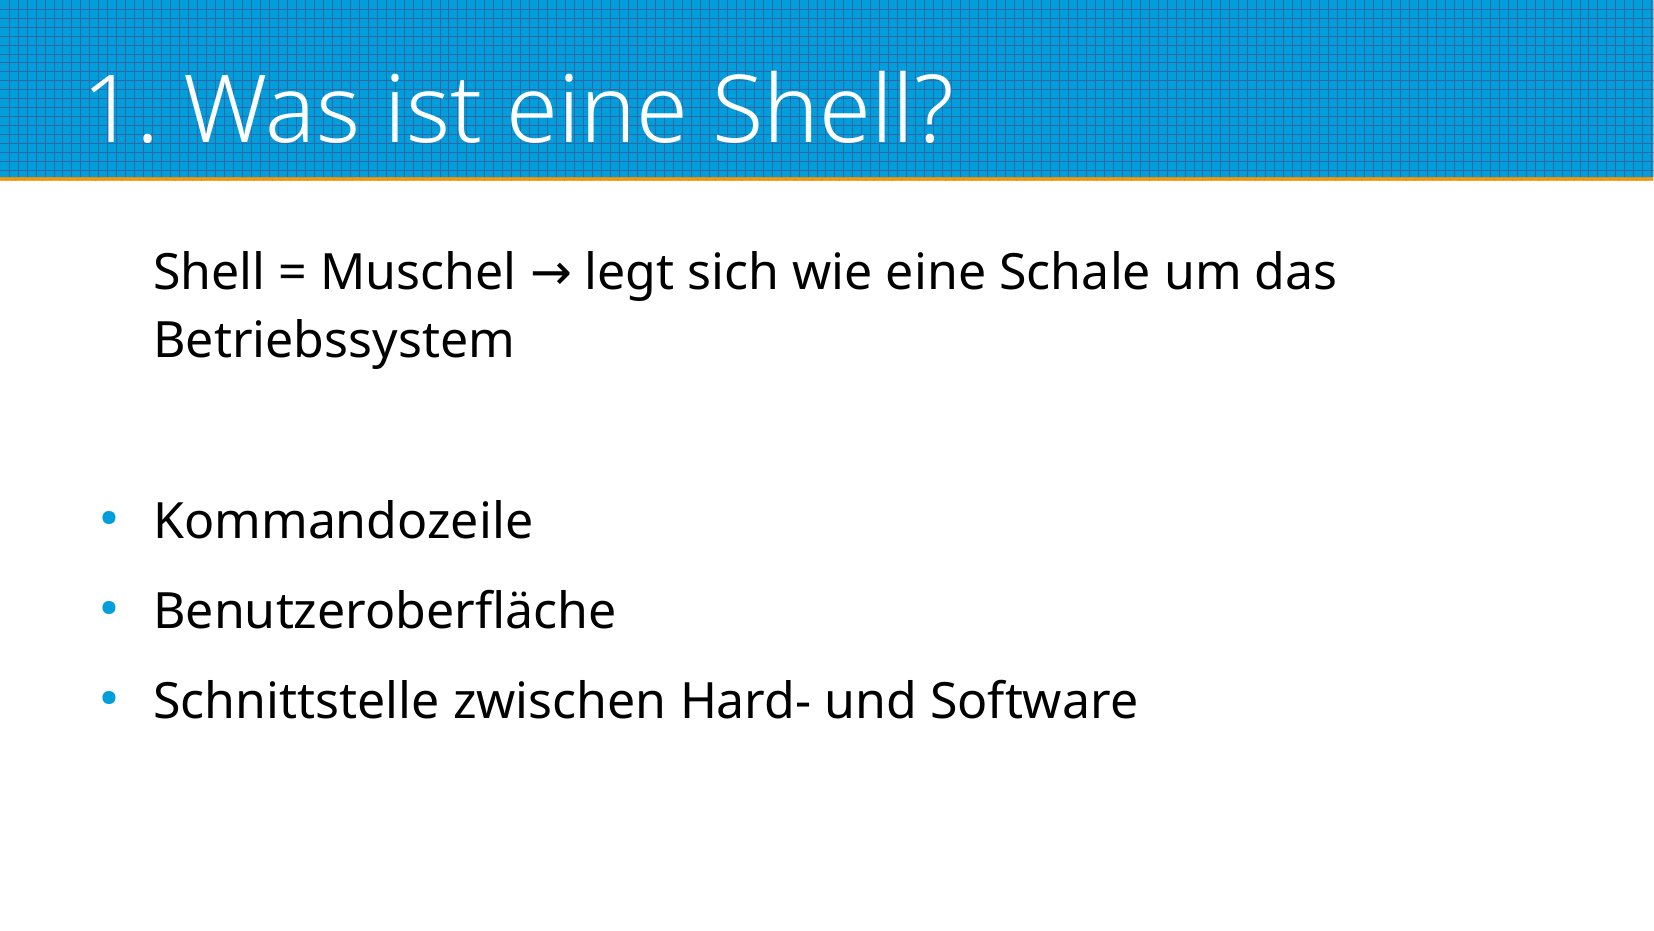

# 1. Was ist eine Shell?
Shell = Muschel → legt sich wie eine Schale um das Betriebssystem
Kommandozeile
Benutzeroberfläche
Schnittstelle zwischen Hard- und Software